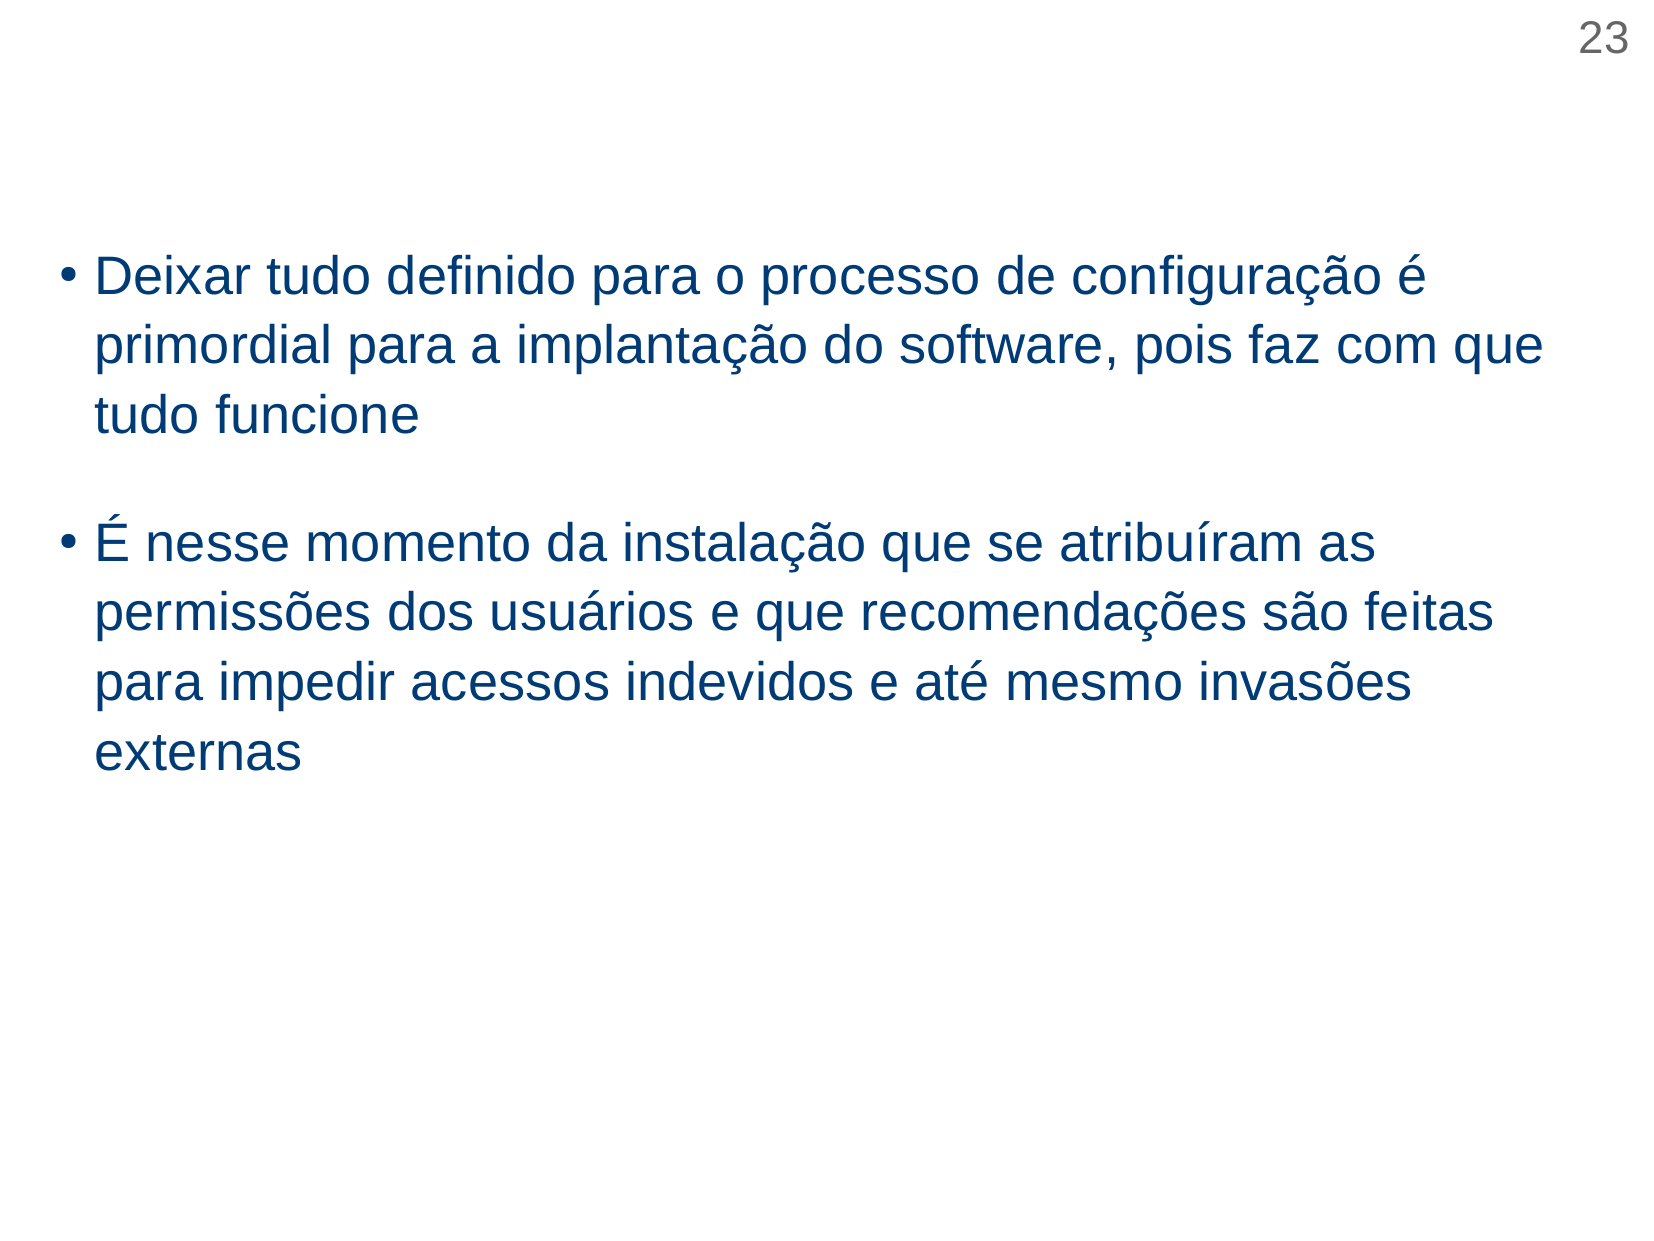

23
#
Deixar tudo definido para o processo de configuração é primordial para a implantação do software, pois faz com que tudo funcione
É nesse momento da instalação que se atribuíram as permissões dos usuários e que recomendações são feitas para impedir acessos indevidos e até mesmo invasões externas